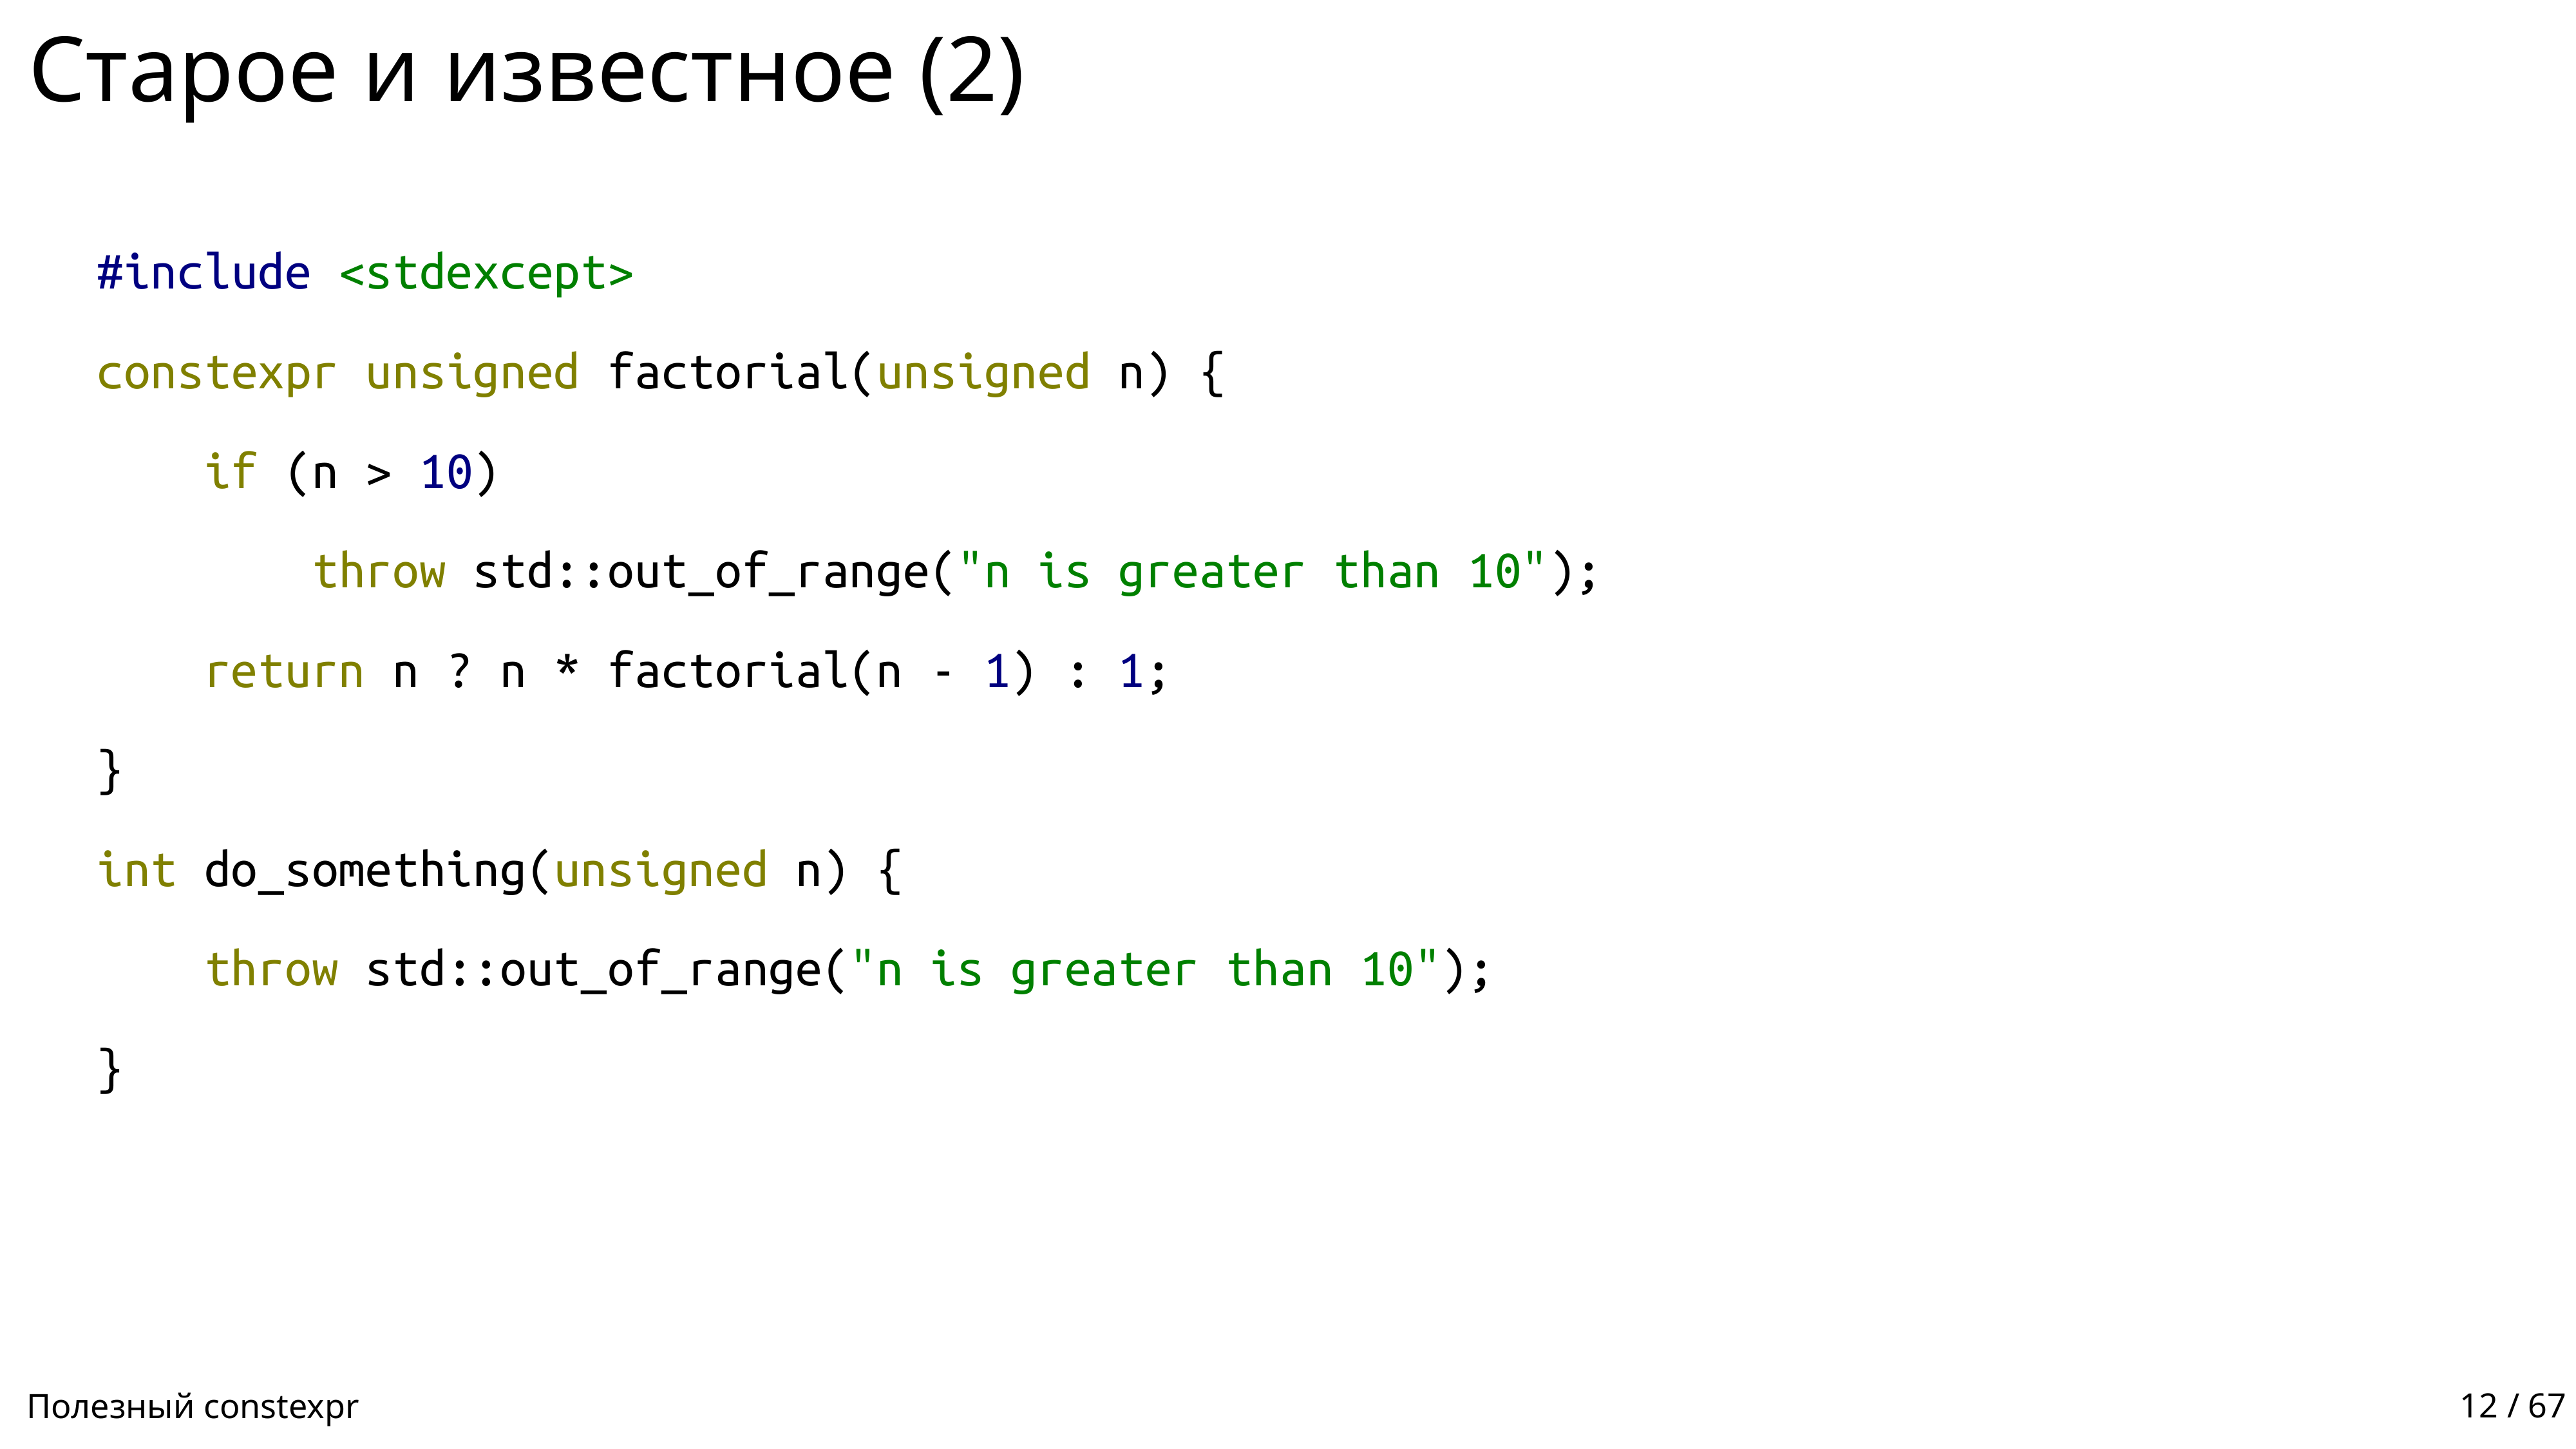

# Старое и известное (2)
#include <stdexcept>
constexpr unsigned factorial(unsigned n) {
 if (n > 10)
 throw std::out_of_range("n is greater than 10");
 return n ? n * factorial(n - 1) : 1;
}
int do_something(unsigned n) {
 throw std::out_of_range("n is greater than 10");
}
Полезный constexpr